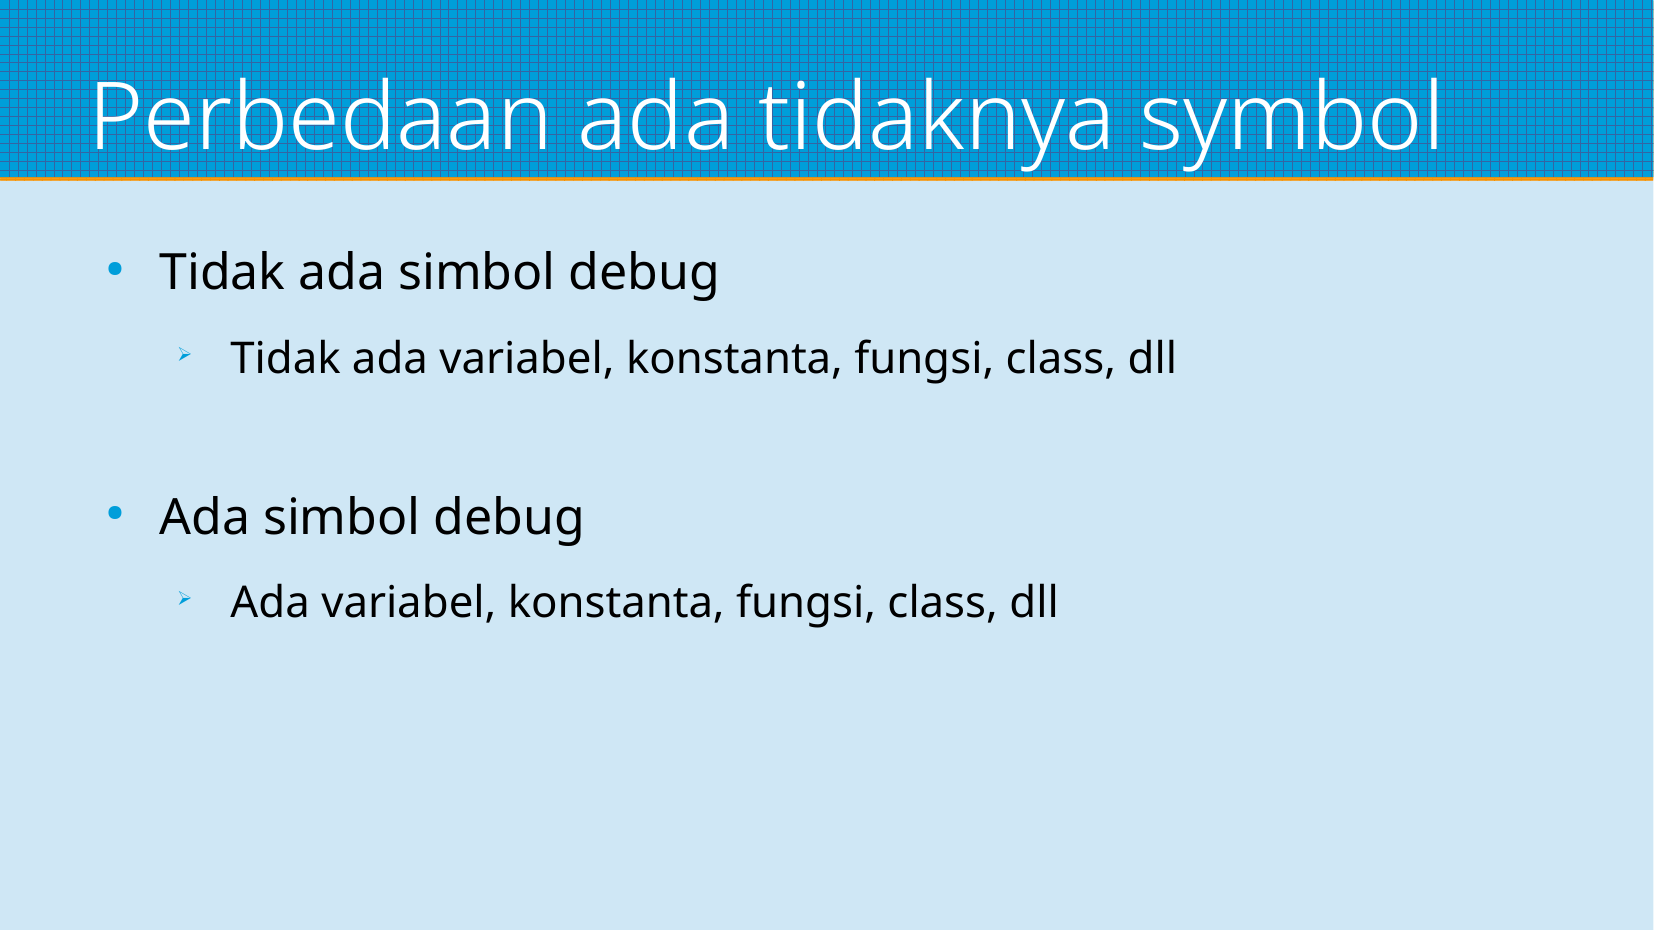

# Perbedaan ada tidaknya symbol
Tidak ada simbol debug
Tidak ada variabel, konstanta, fungsi, class, dll
Ada simbol debug
Ada variabel, konstanta, fungsi, class, dll